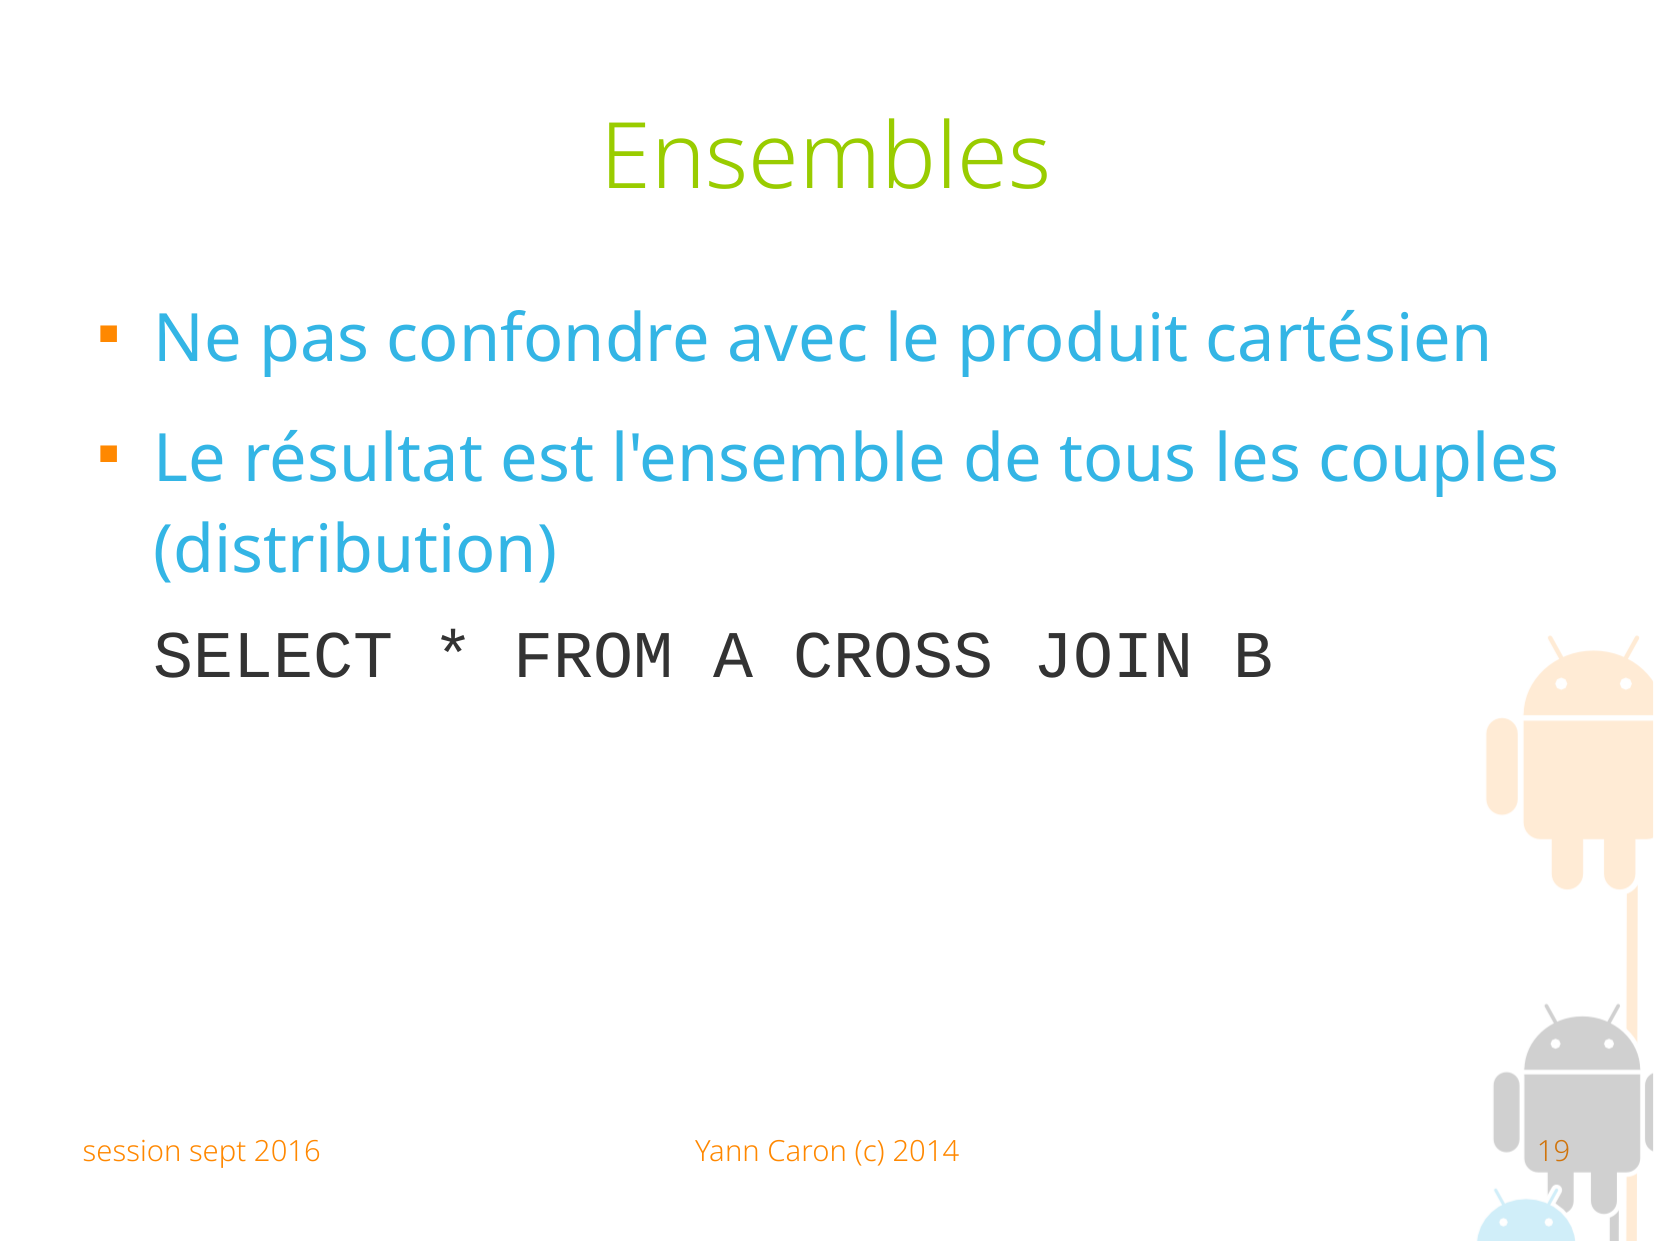

# Ensembles
Ne pas confondre avec le produit cartésien
Le résultat est l'ensemble de tous les couples (distribution)
SELECT * FROM A CROSS JOIN B
session sept 2016
Yann Caron (c) 2014
19